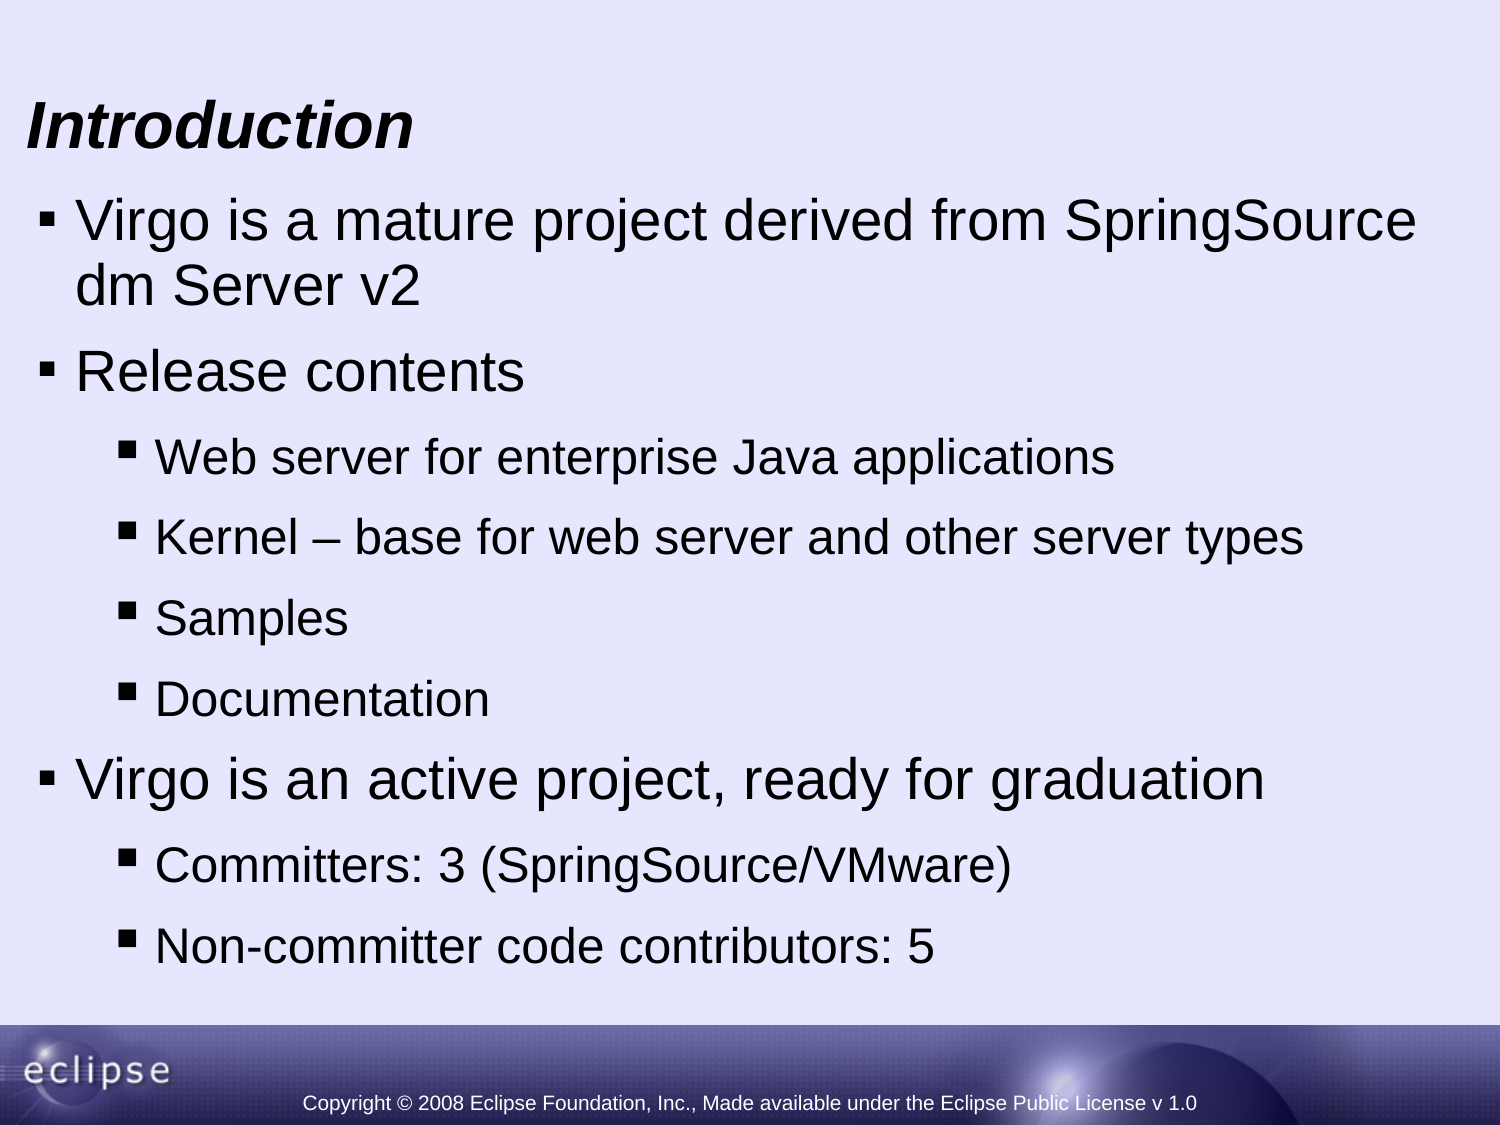

# Introduction
Virgo is a mature project derived from SpringSource dm Server v2
Release contents
Web server for enterprise Java applications
Kernel – base for web server and other server types
Samples
Documentation
Virgo is an active project, ready for graduation
Committers: 3 (SpringSource/VMware)
Non-committer code contributors: 5